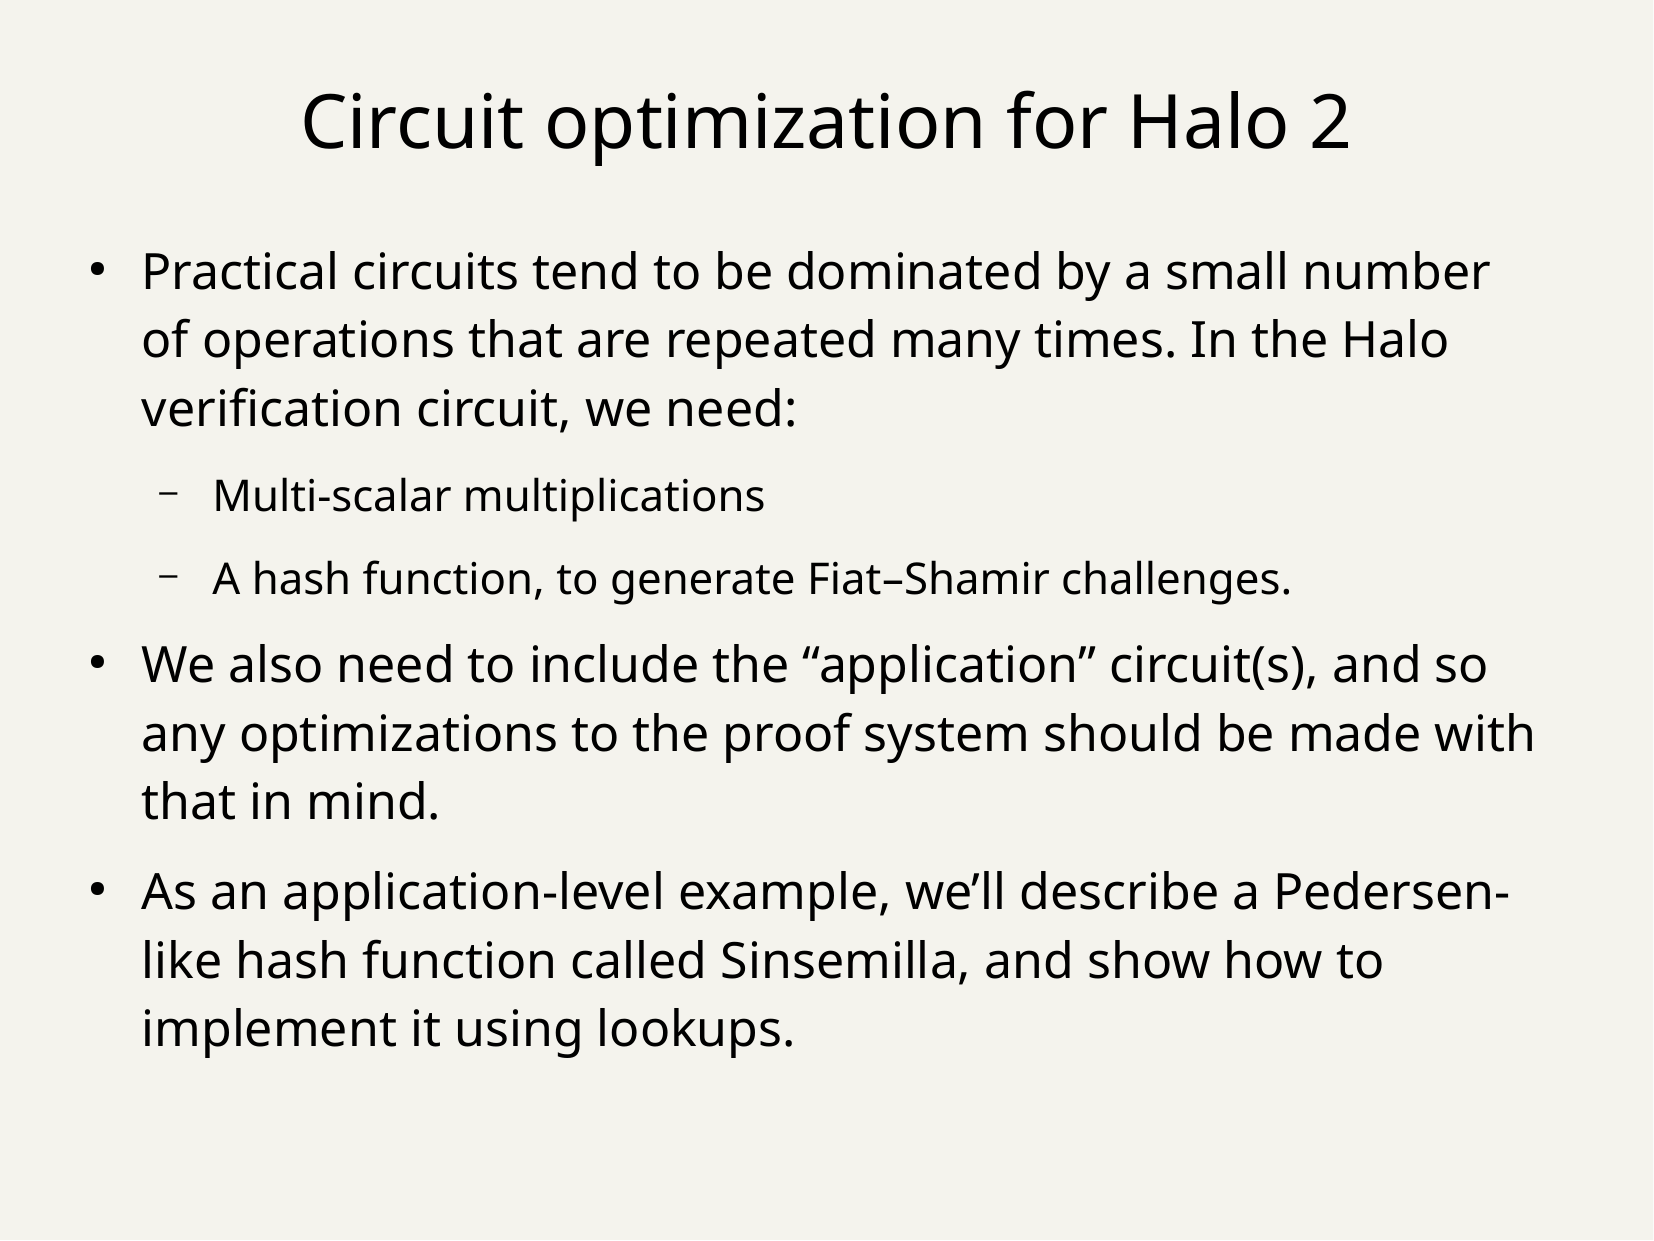

# Circuit optimization for Halo 2
Practical circuits tend to be dominated by a small number of operations that are repeated many times. In the Halo verification circuit, we need:
Multi-scalar multiplications
A hash function, to generate Fiat–Shamir challenges.
We also need to include the “application” circuit(s), and so any optimizations to the proof system should be made with that in mind.
As an application-level example, we’ll describe a Pedersen-like hash function called Sinsemilla, and show how to implement it using lookups.